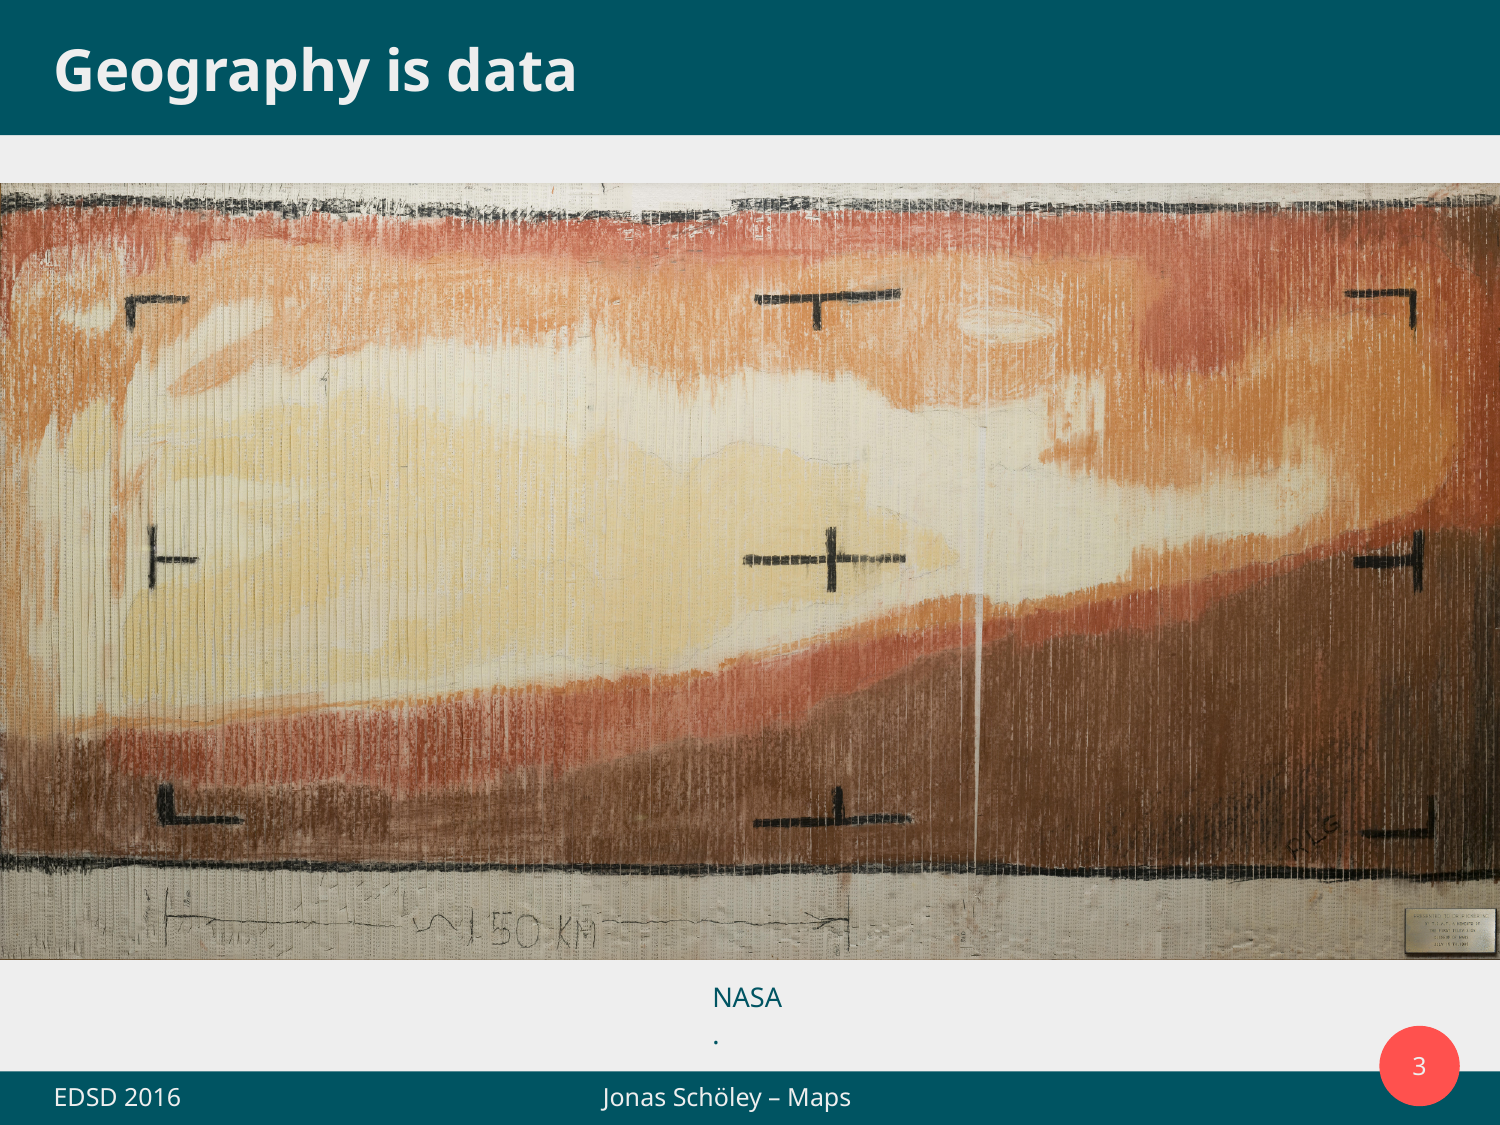

# Geography is data
NASA.
3
EDSD 2016
Jonas Schöley – Maps